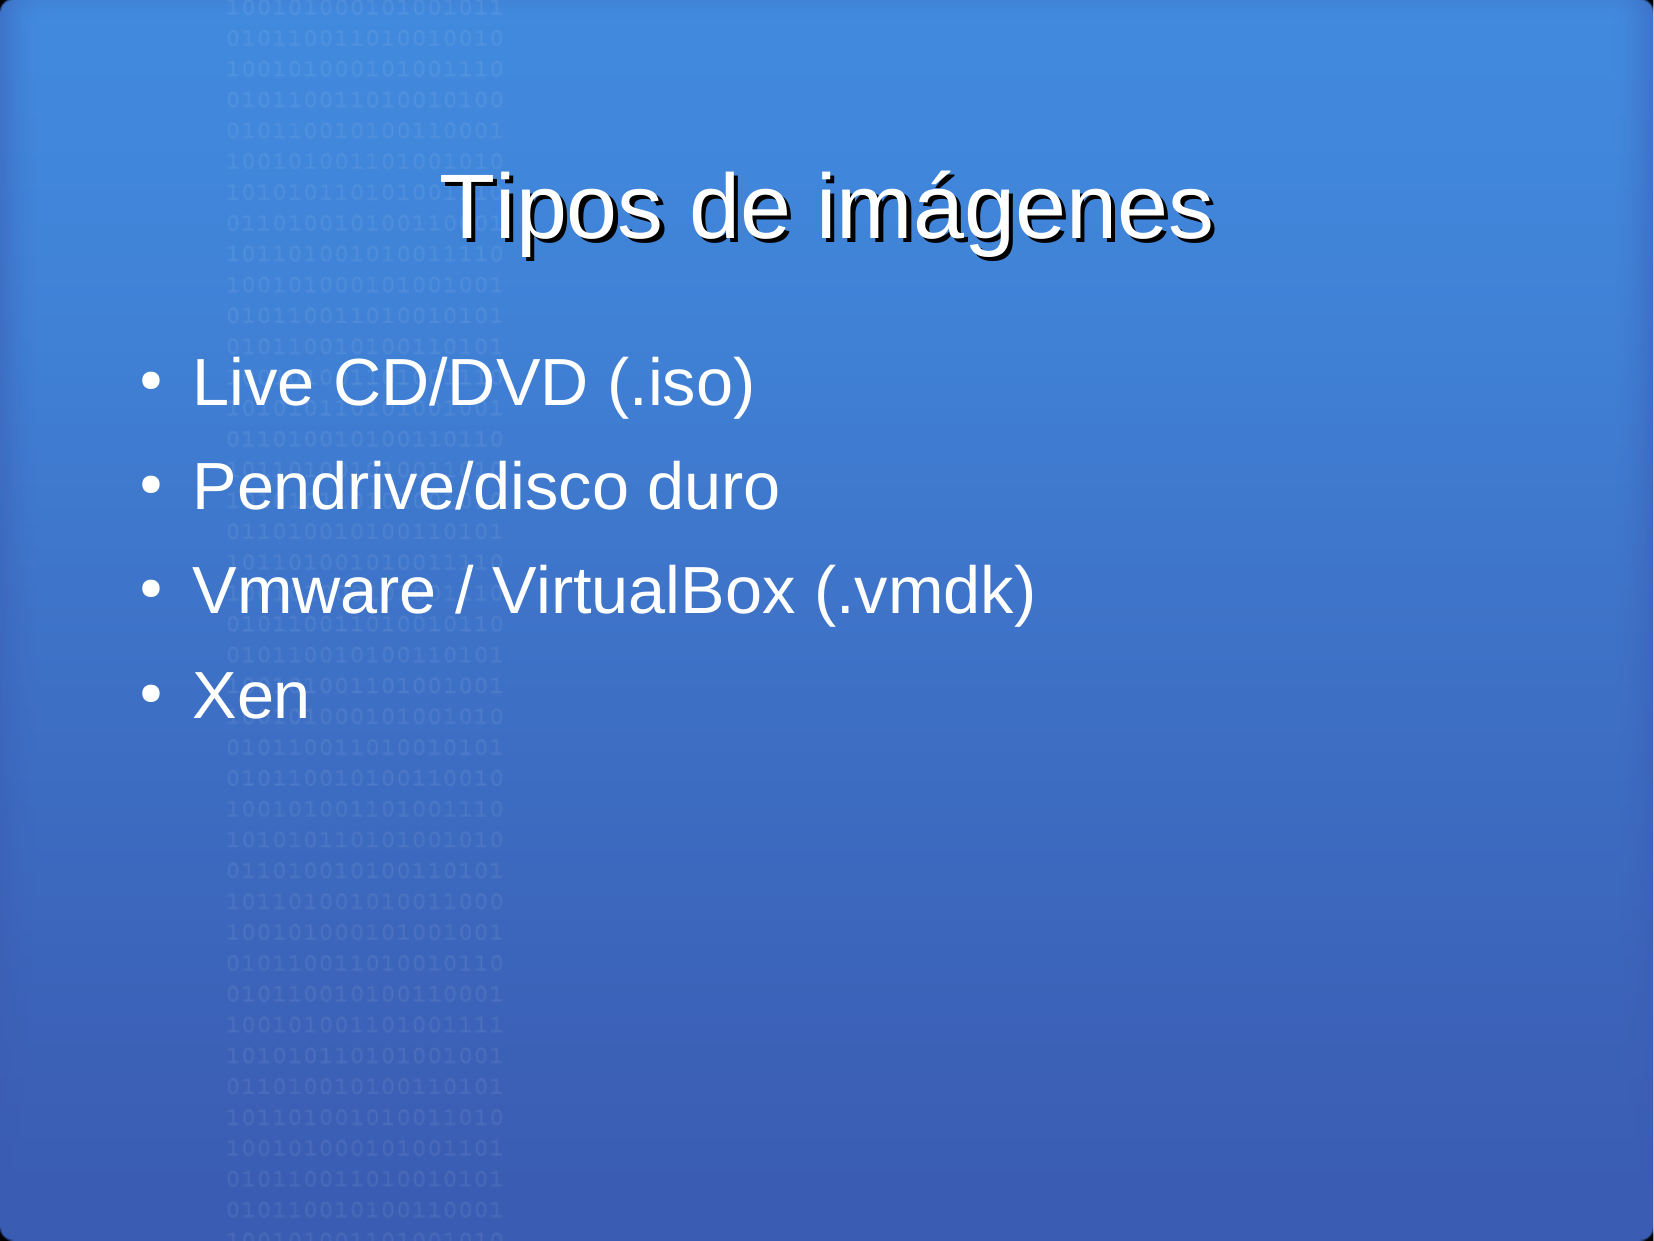

# Tipos de imágenes
Live CD/DVD (.iso)
Pendrive/disco duro
Vmware / VirtualBox (.vmdk)
Xen